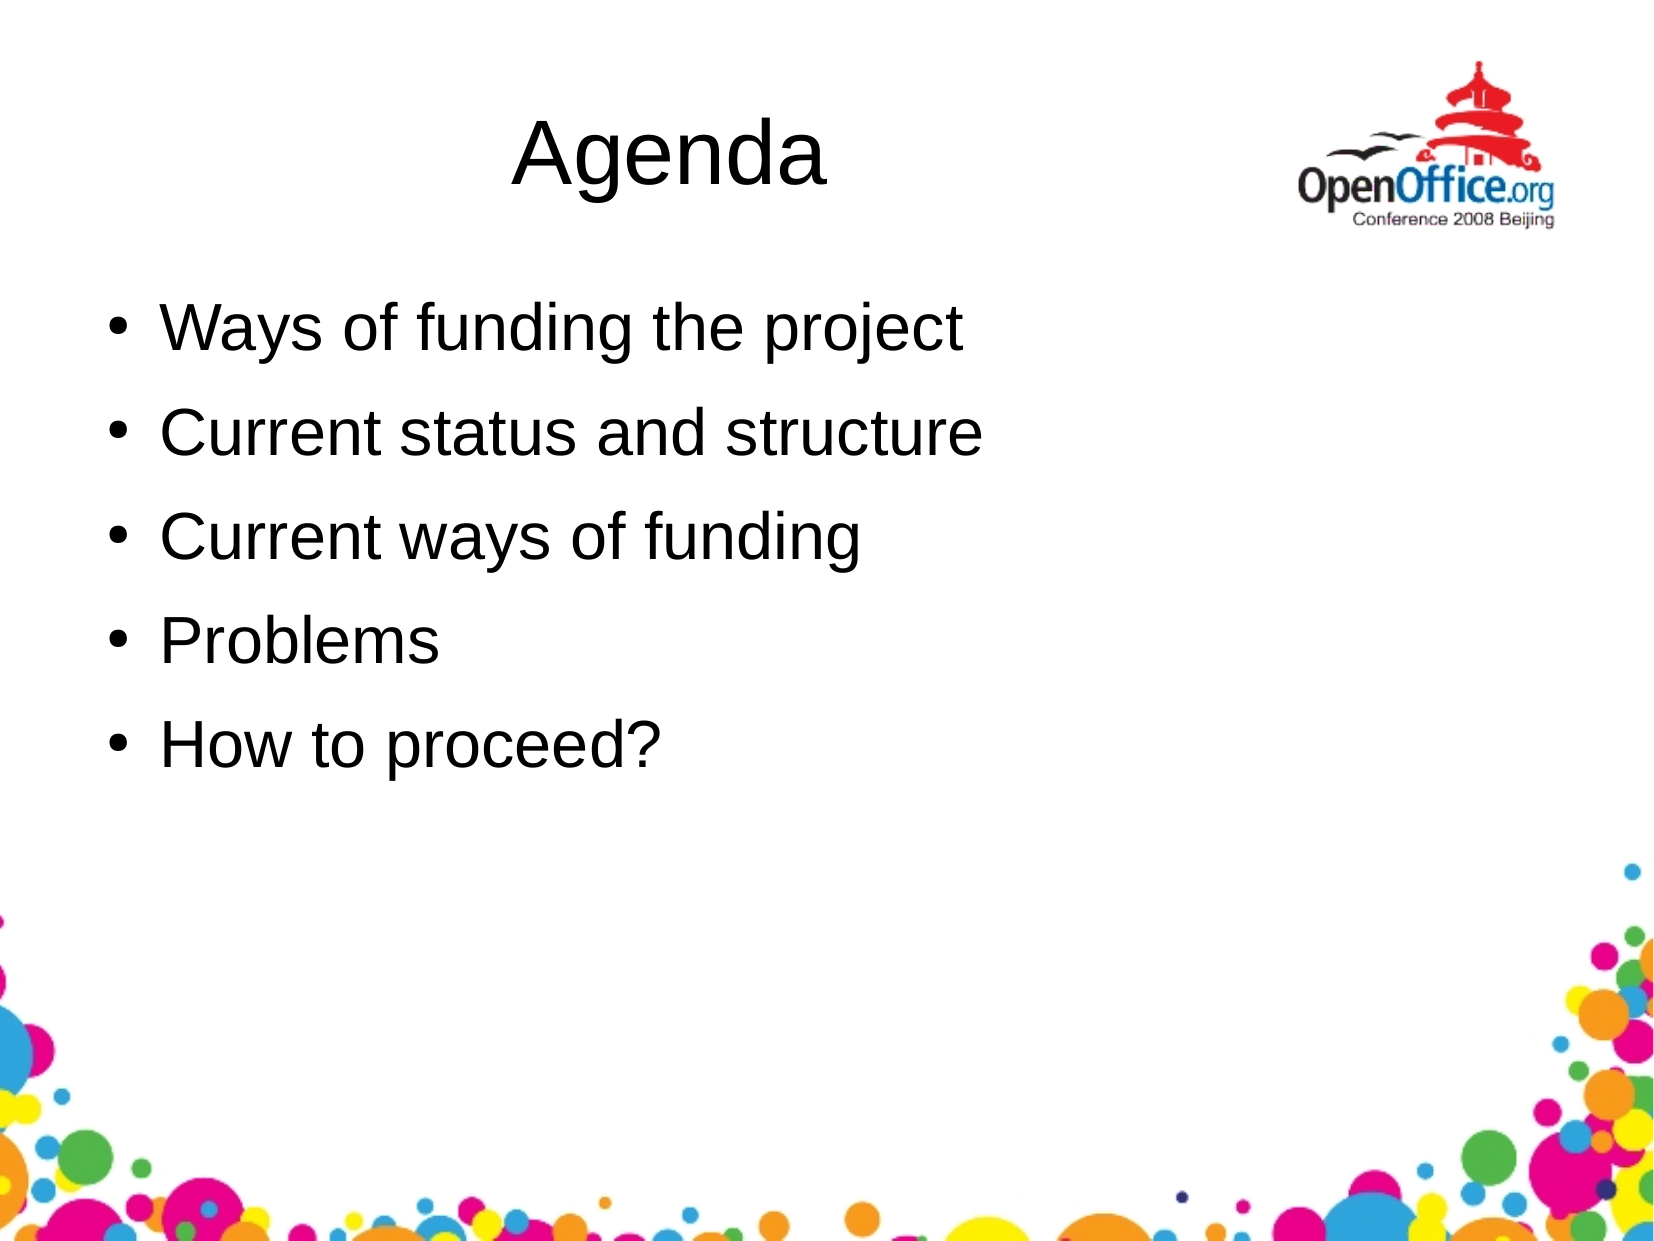

# Agenda
Ways of funding the project
Current status and structure
Current ways of funding
Problems
How to proceed?